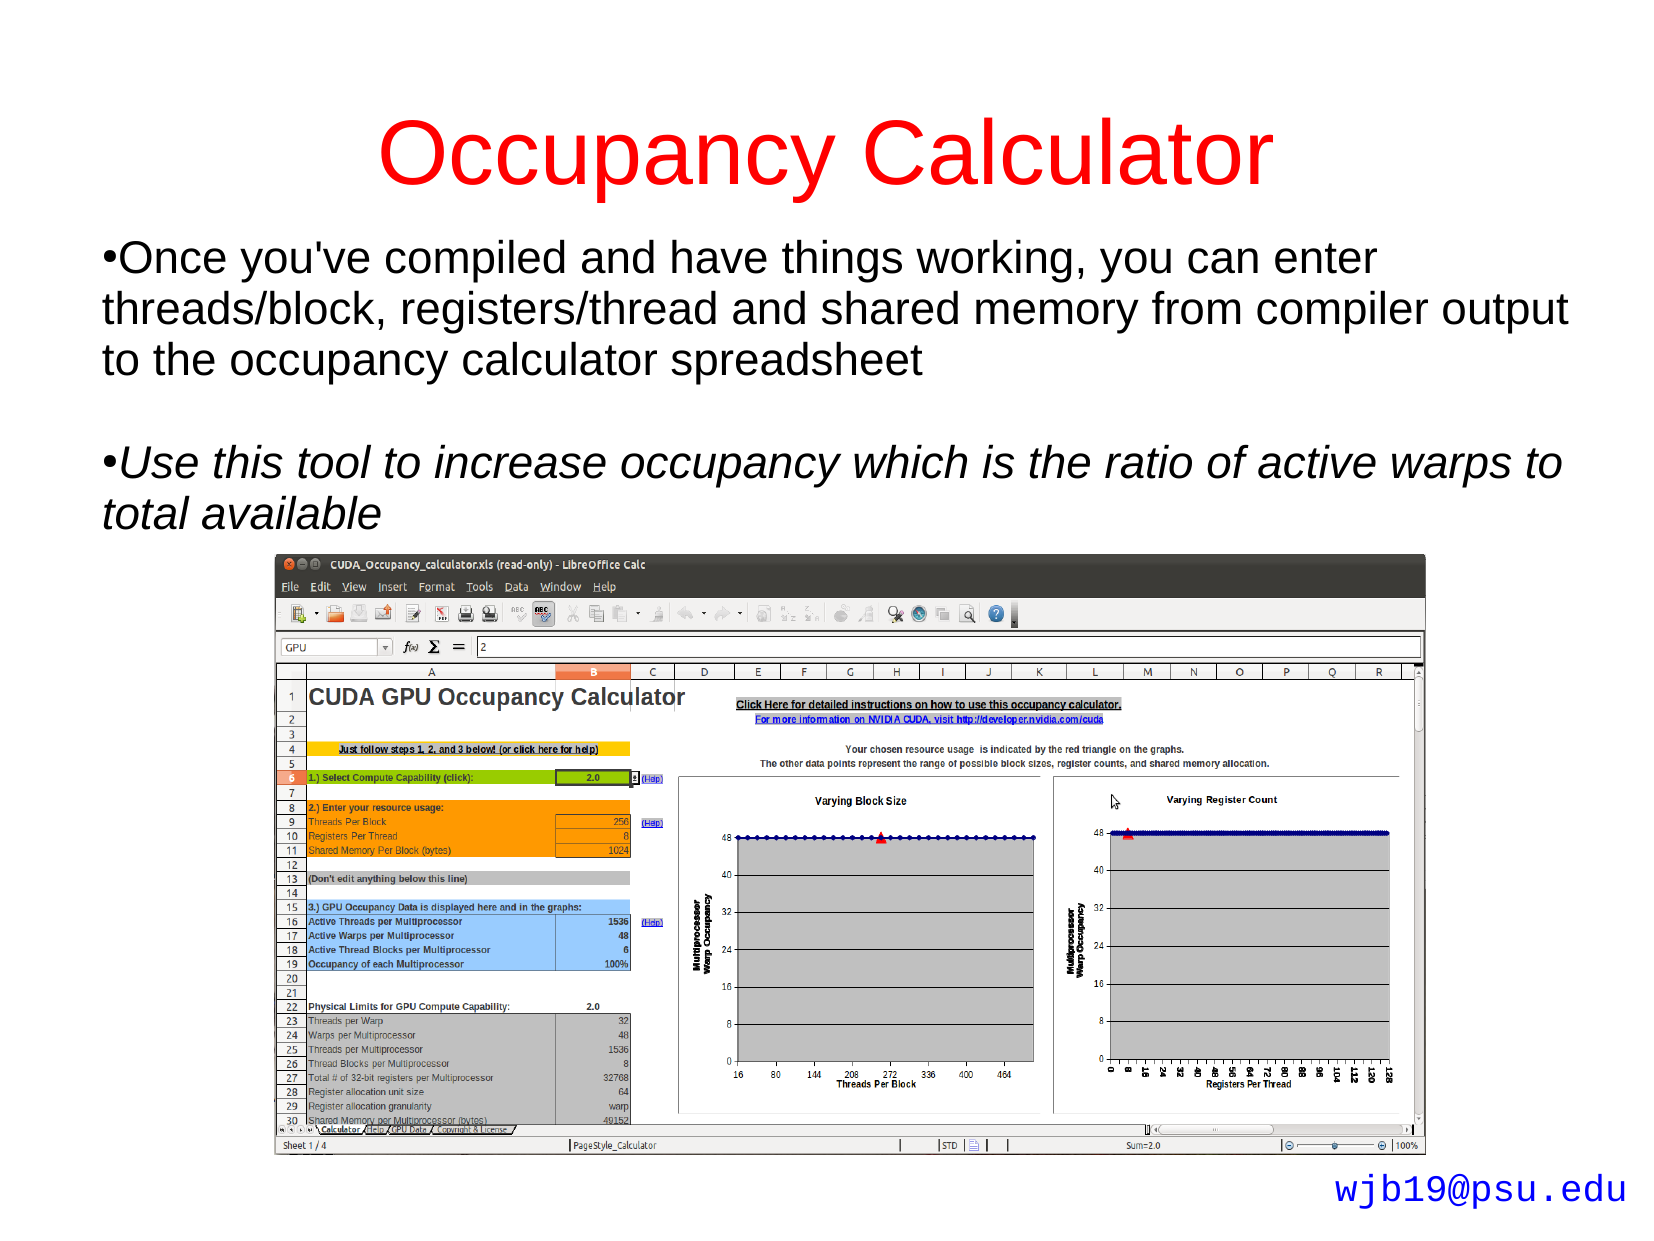

# Occupancy Calculator
Once you've compiled and have things working, you can enter threads/block, registers/thread and shared memory from compiler output to the occupancy calculator spreadsheet
Use this tool to increase occupancy which is the ratio of active warps to total available
wjb19@psu.edu